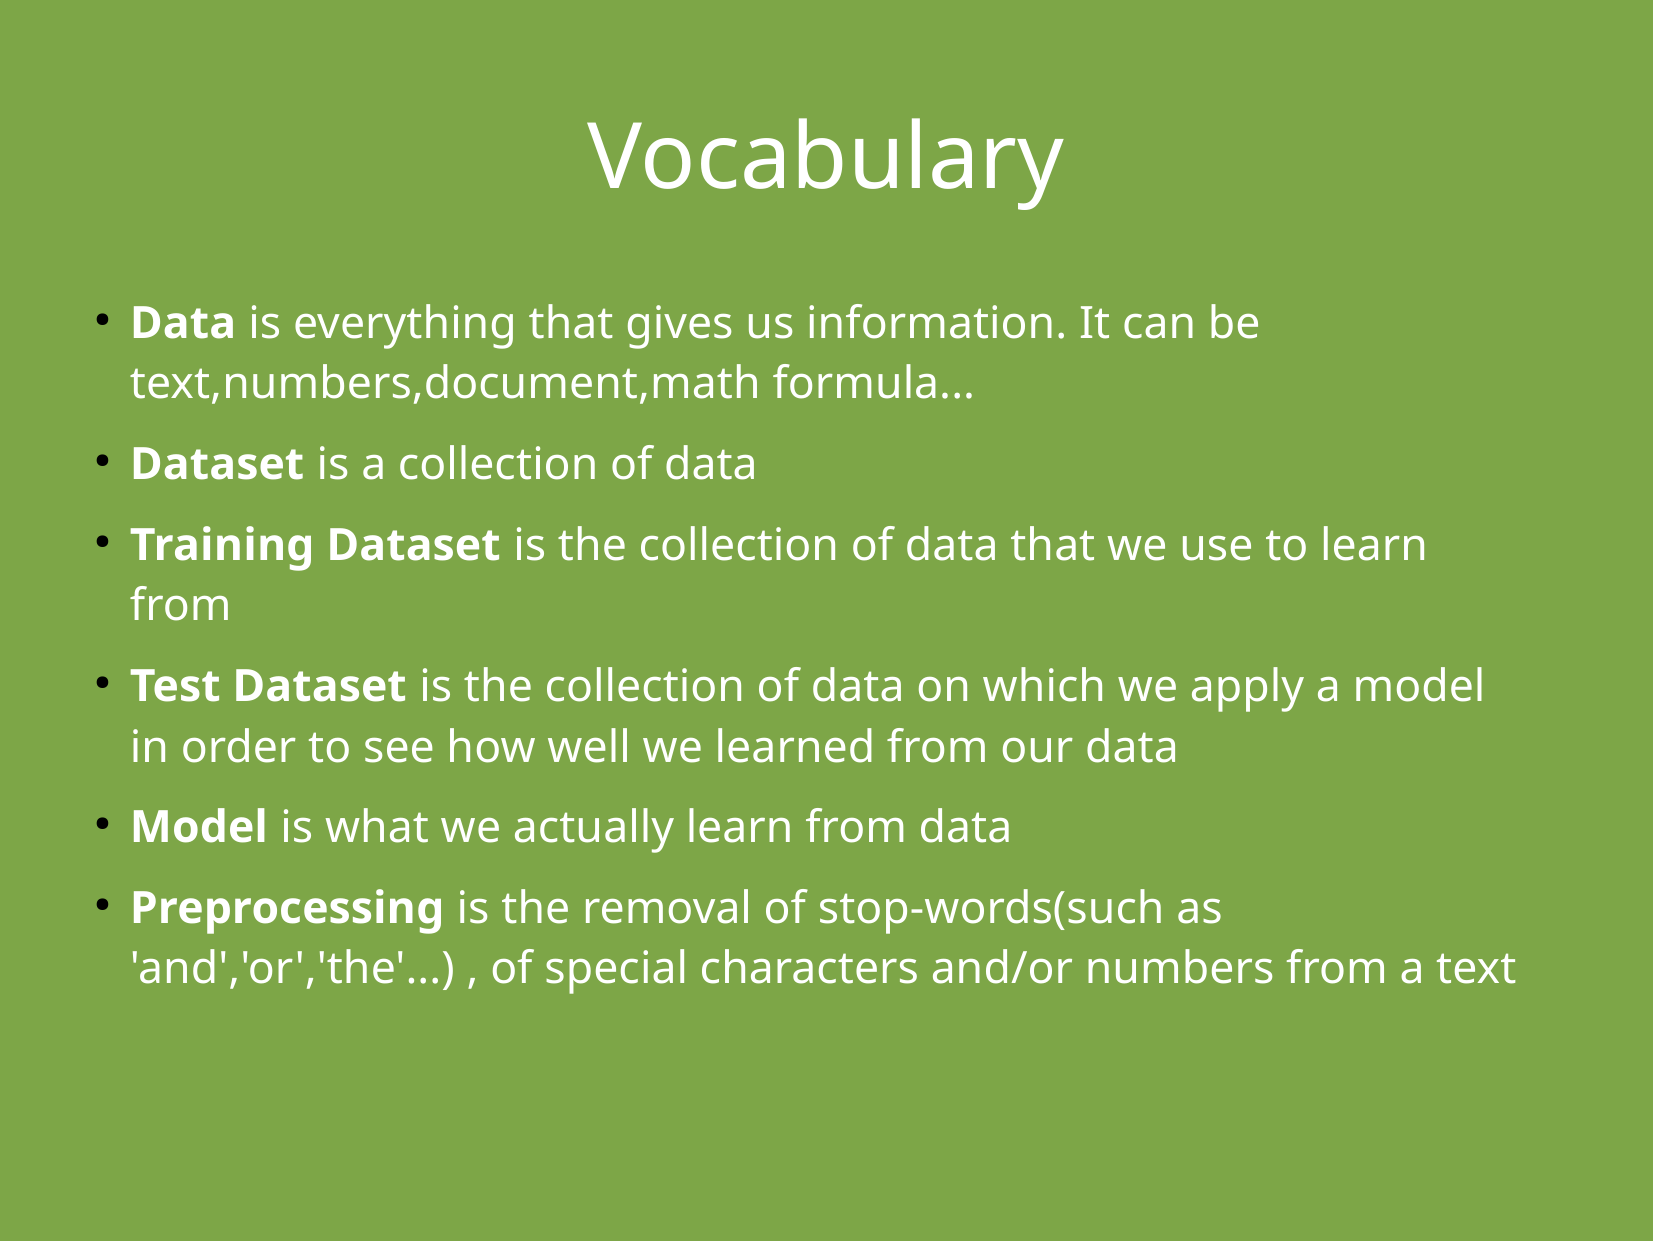

# Vocabulary
Data is everything that gives us information. It can be text,numbers,document,math formula...
Dataset is a collection of data
Training Dataset is the collection of data that we use to learn from
Test Dataset is the collection of data on which we apply a model in order to see how well we learned from our data
Model is what we actually learn from data
Preprocessing is the removal of stop-words(such as 'and','or','the'...) , of special characters and/or numbers from a text